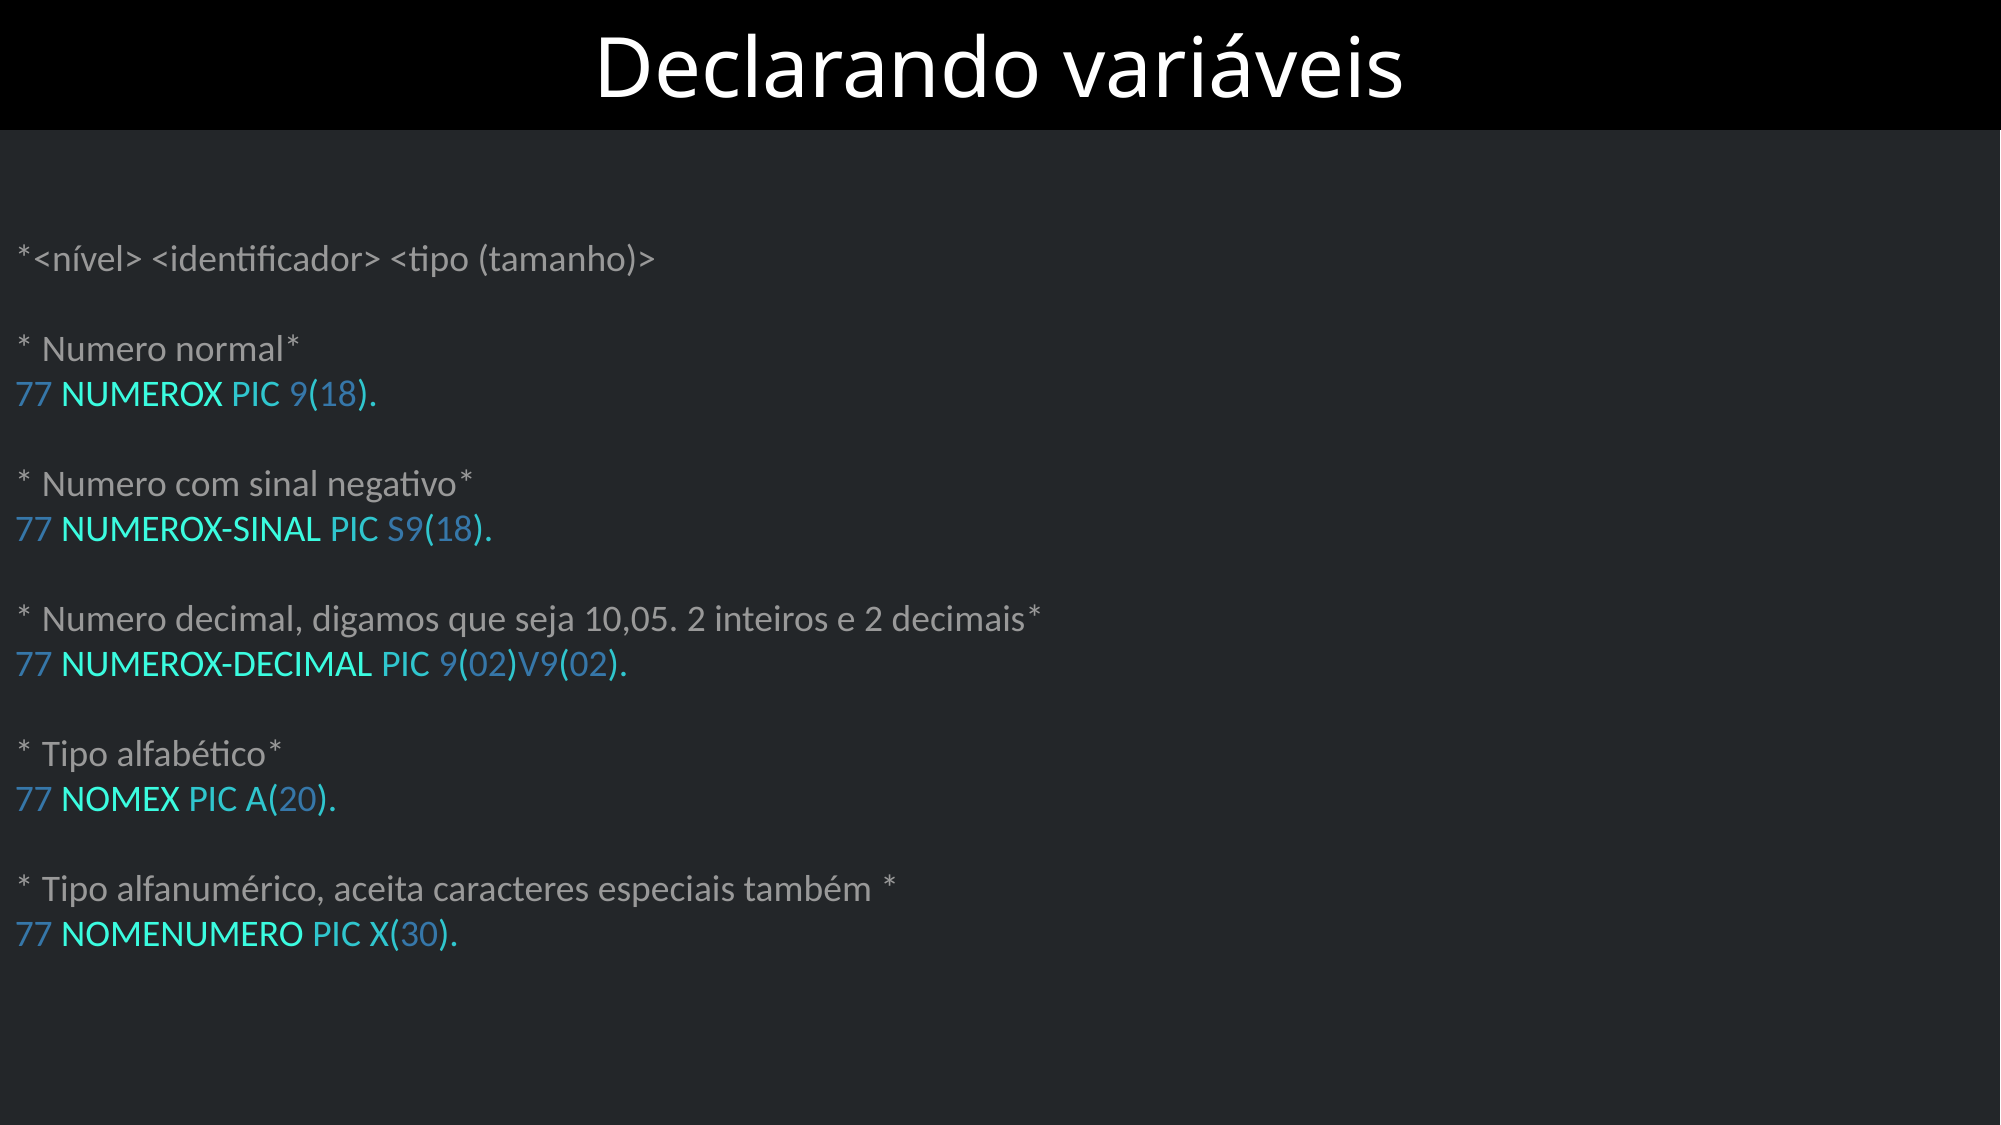

Declarando variáveis
*<nível> <identificador> <tipo (tamanho)>
* Numero normal*
77 NUMEROX PIC 9(18).
* Numero com sinal negativo*
77 NUMEROX-SINAL PIC S9(18).
* Numero decimal, digamos que seja 10,05. 2 inteiros e 2 decimais*
77 NUMEROX-DECIMAL PIC 9(02)V9(02).
* Tipo alfabético*
77 NOMEX PIC A(20).
* Tipo alfanumérico, aceita caracteres especiais também *
77 NOMENUMERO PIC X(30).